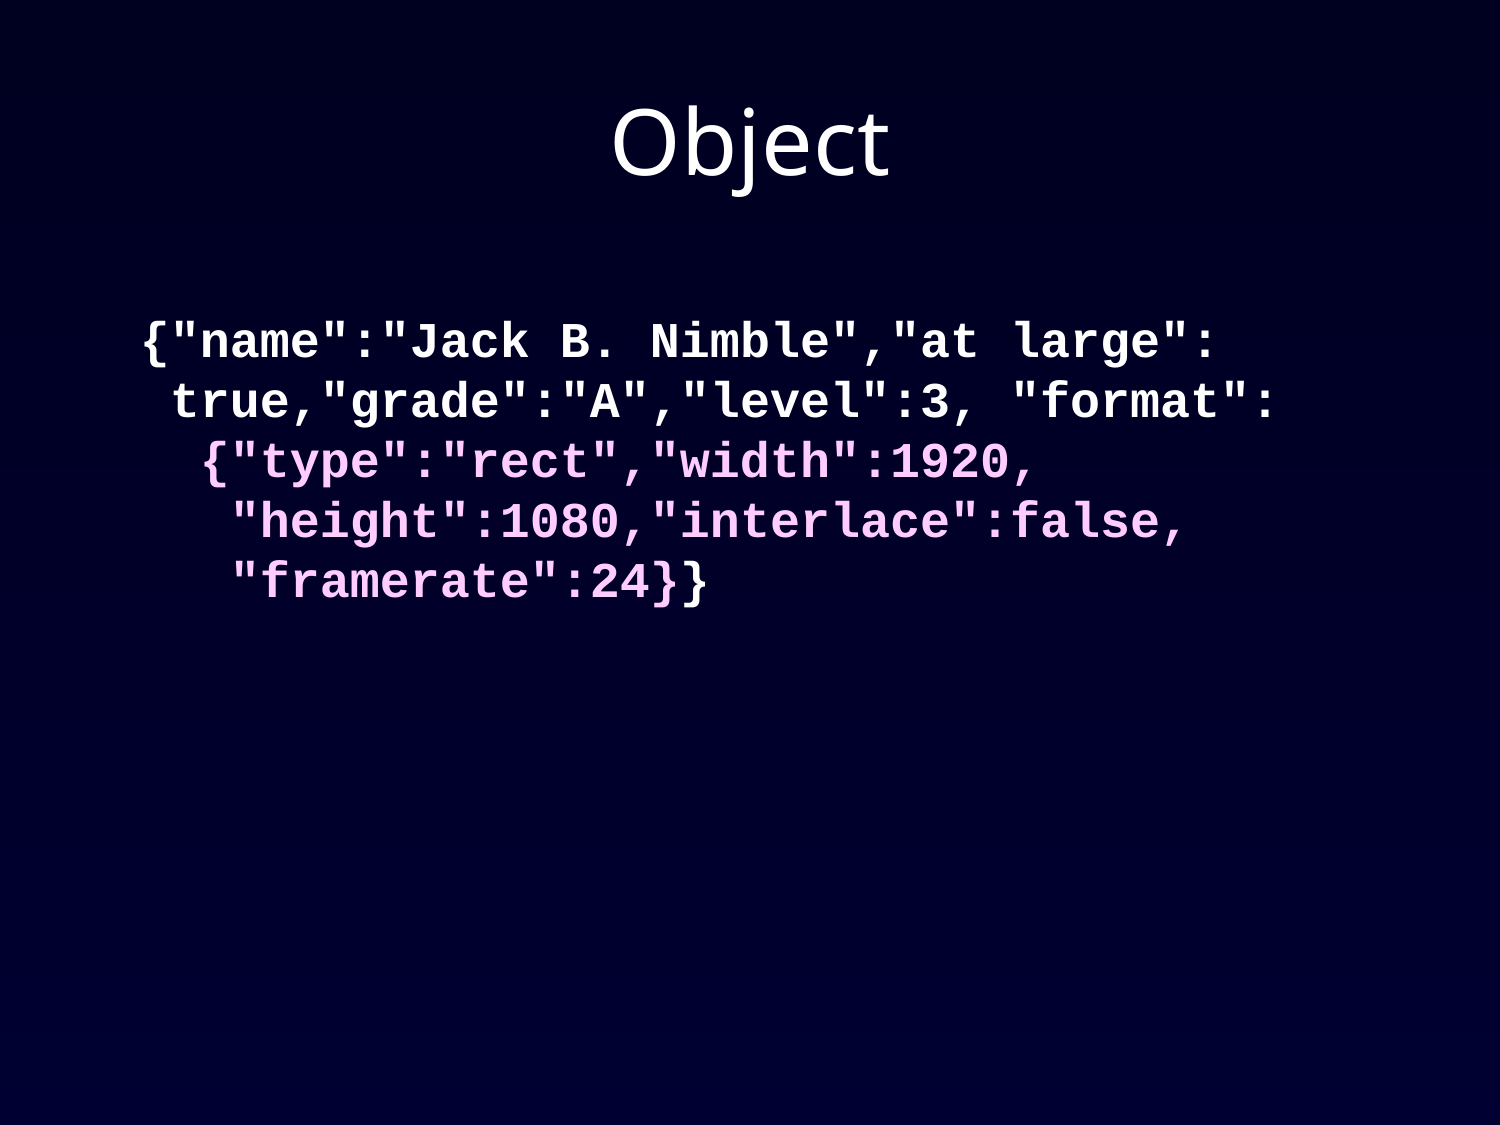

# Object
{"name":"Jack B. Nimble","at large":
 true,"grade":"A","level":3, "format":
 {"type":"rect","width":1920,
 "height":1080,"interlace":false,
 "framerate":24}}